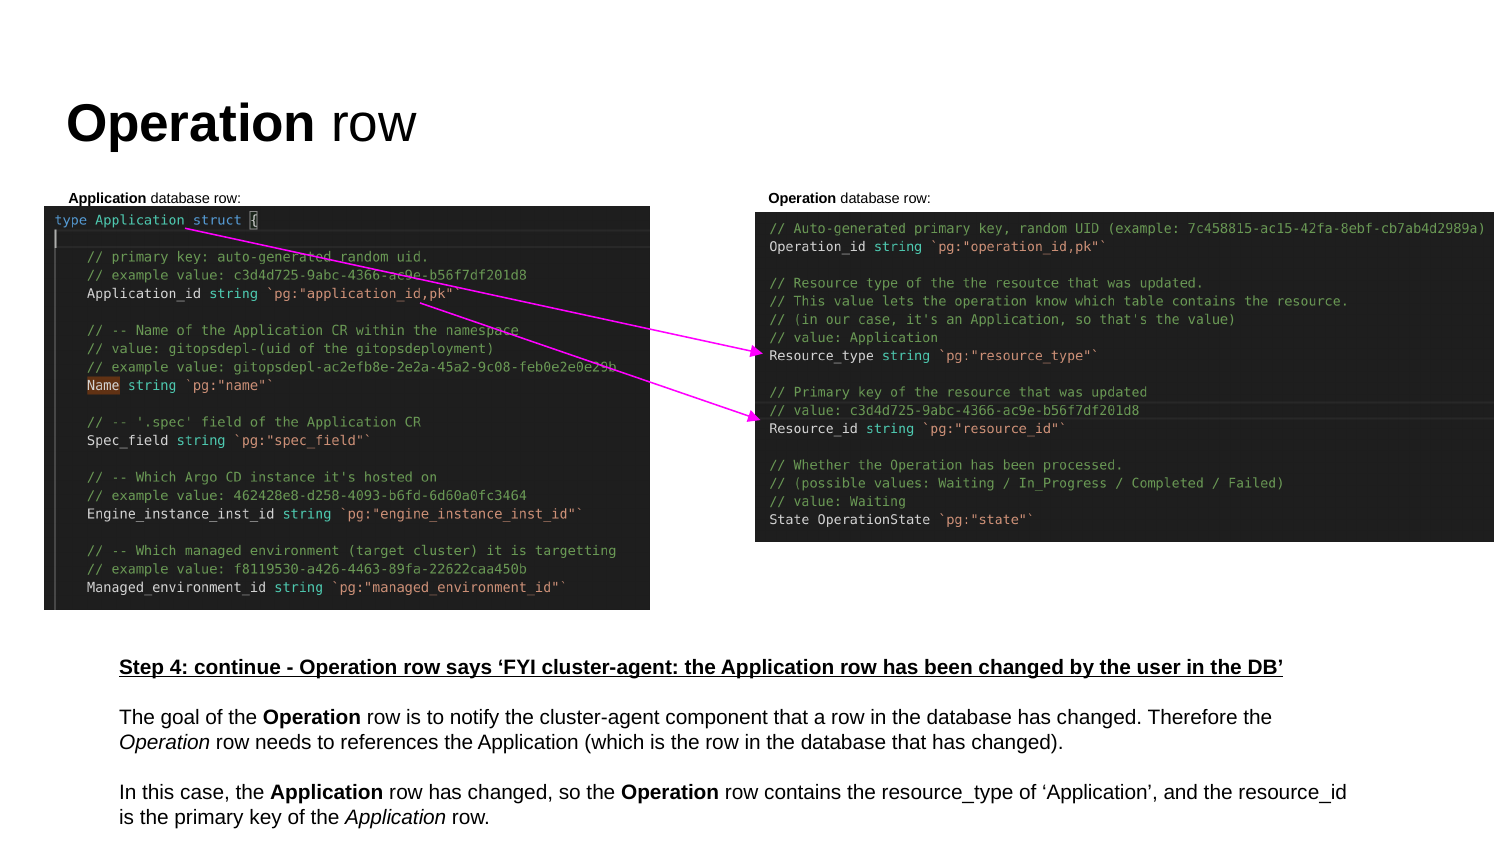

# Operation row
Application database row:
Operation database row:
Step 4: continue - Operation row says ‘FYI cluster-agent: the Application row has been changed by the user in the DB’
The goal of the Operation row is to notify the cluster-agent component that a row in the database has changed. Therefore the Operation row needs to references the Application (which is the row in the database that has changed).
In this case, the Application row has changed, so the Operation row contains the resource_type of ‘Application’, and the resource_id is the primary key of the Application row.